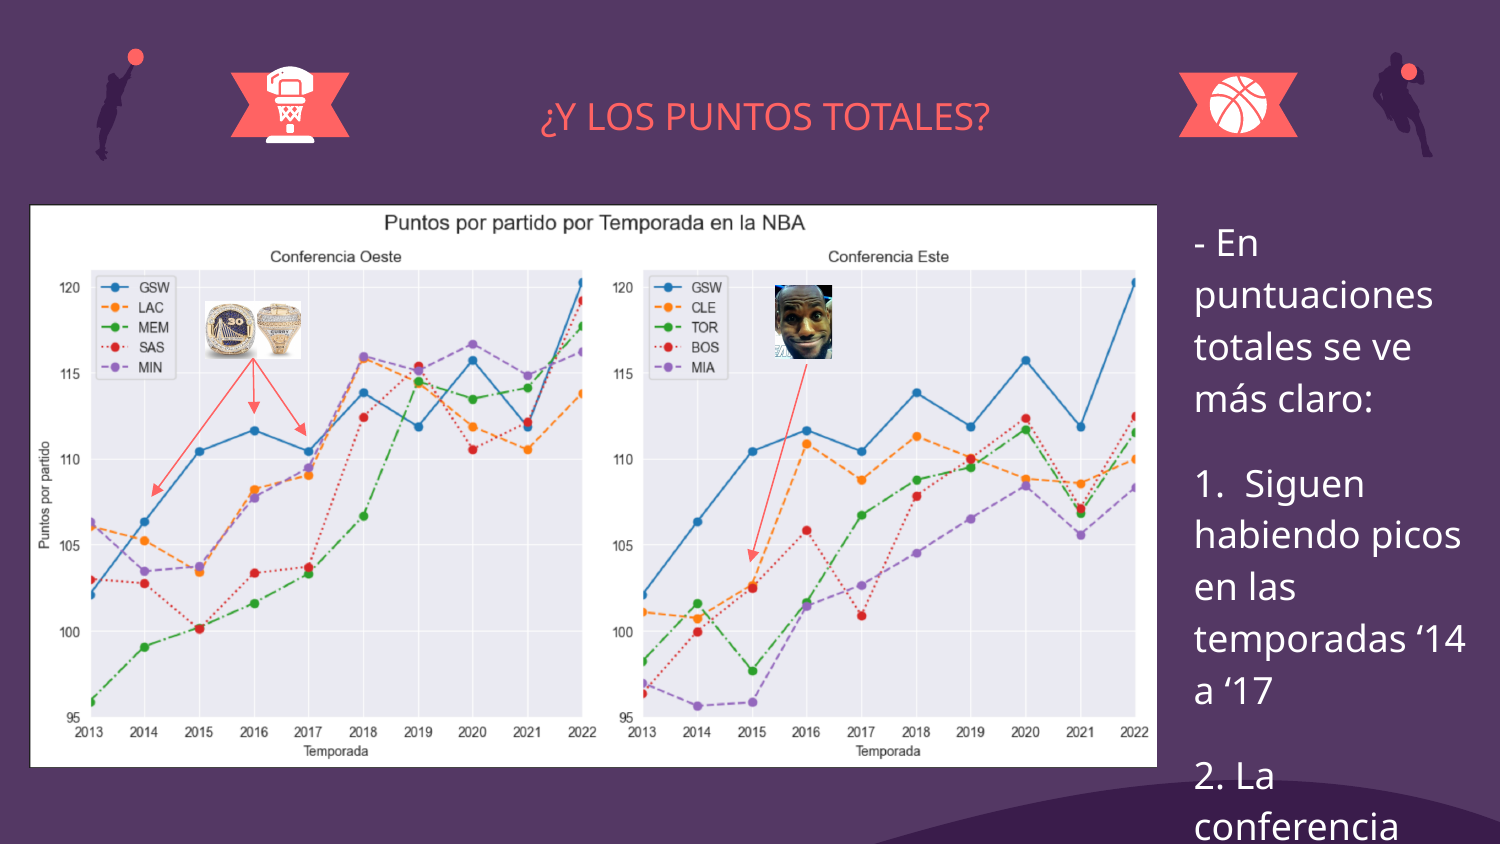

# ¿Y LOS PUNTOS TOTALES?
- En puntuaciones totales se ve más claro:
1. Siguen habiendo picos en las temporadas ‘14 a ‘17
2. La conferencia Oeste se adaptó mejor que la Este